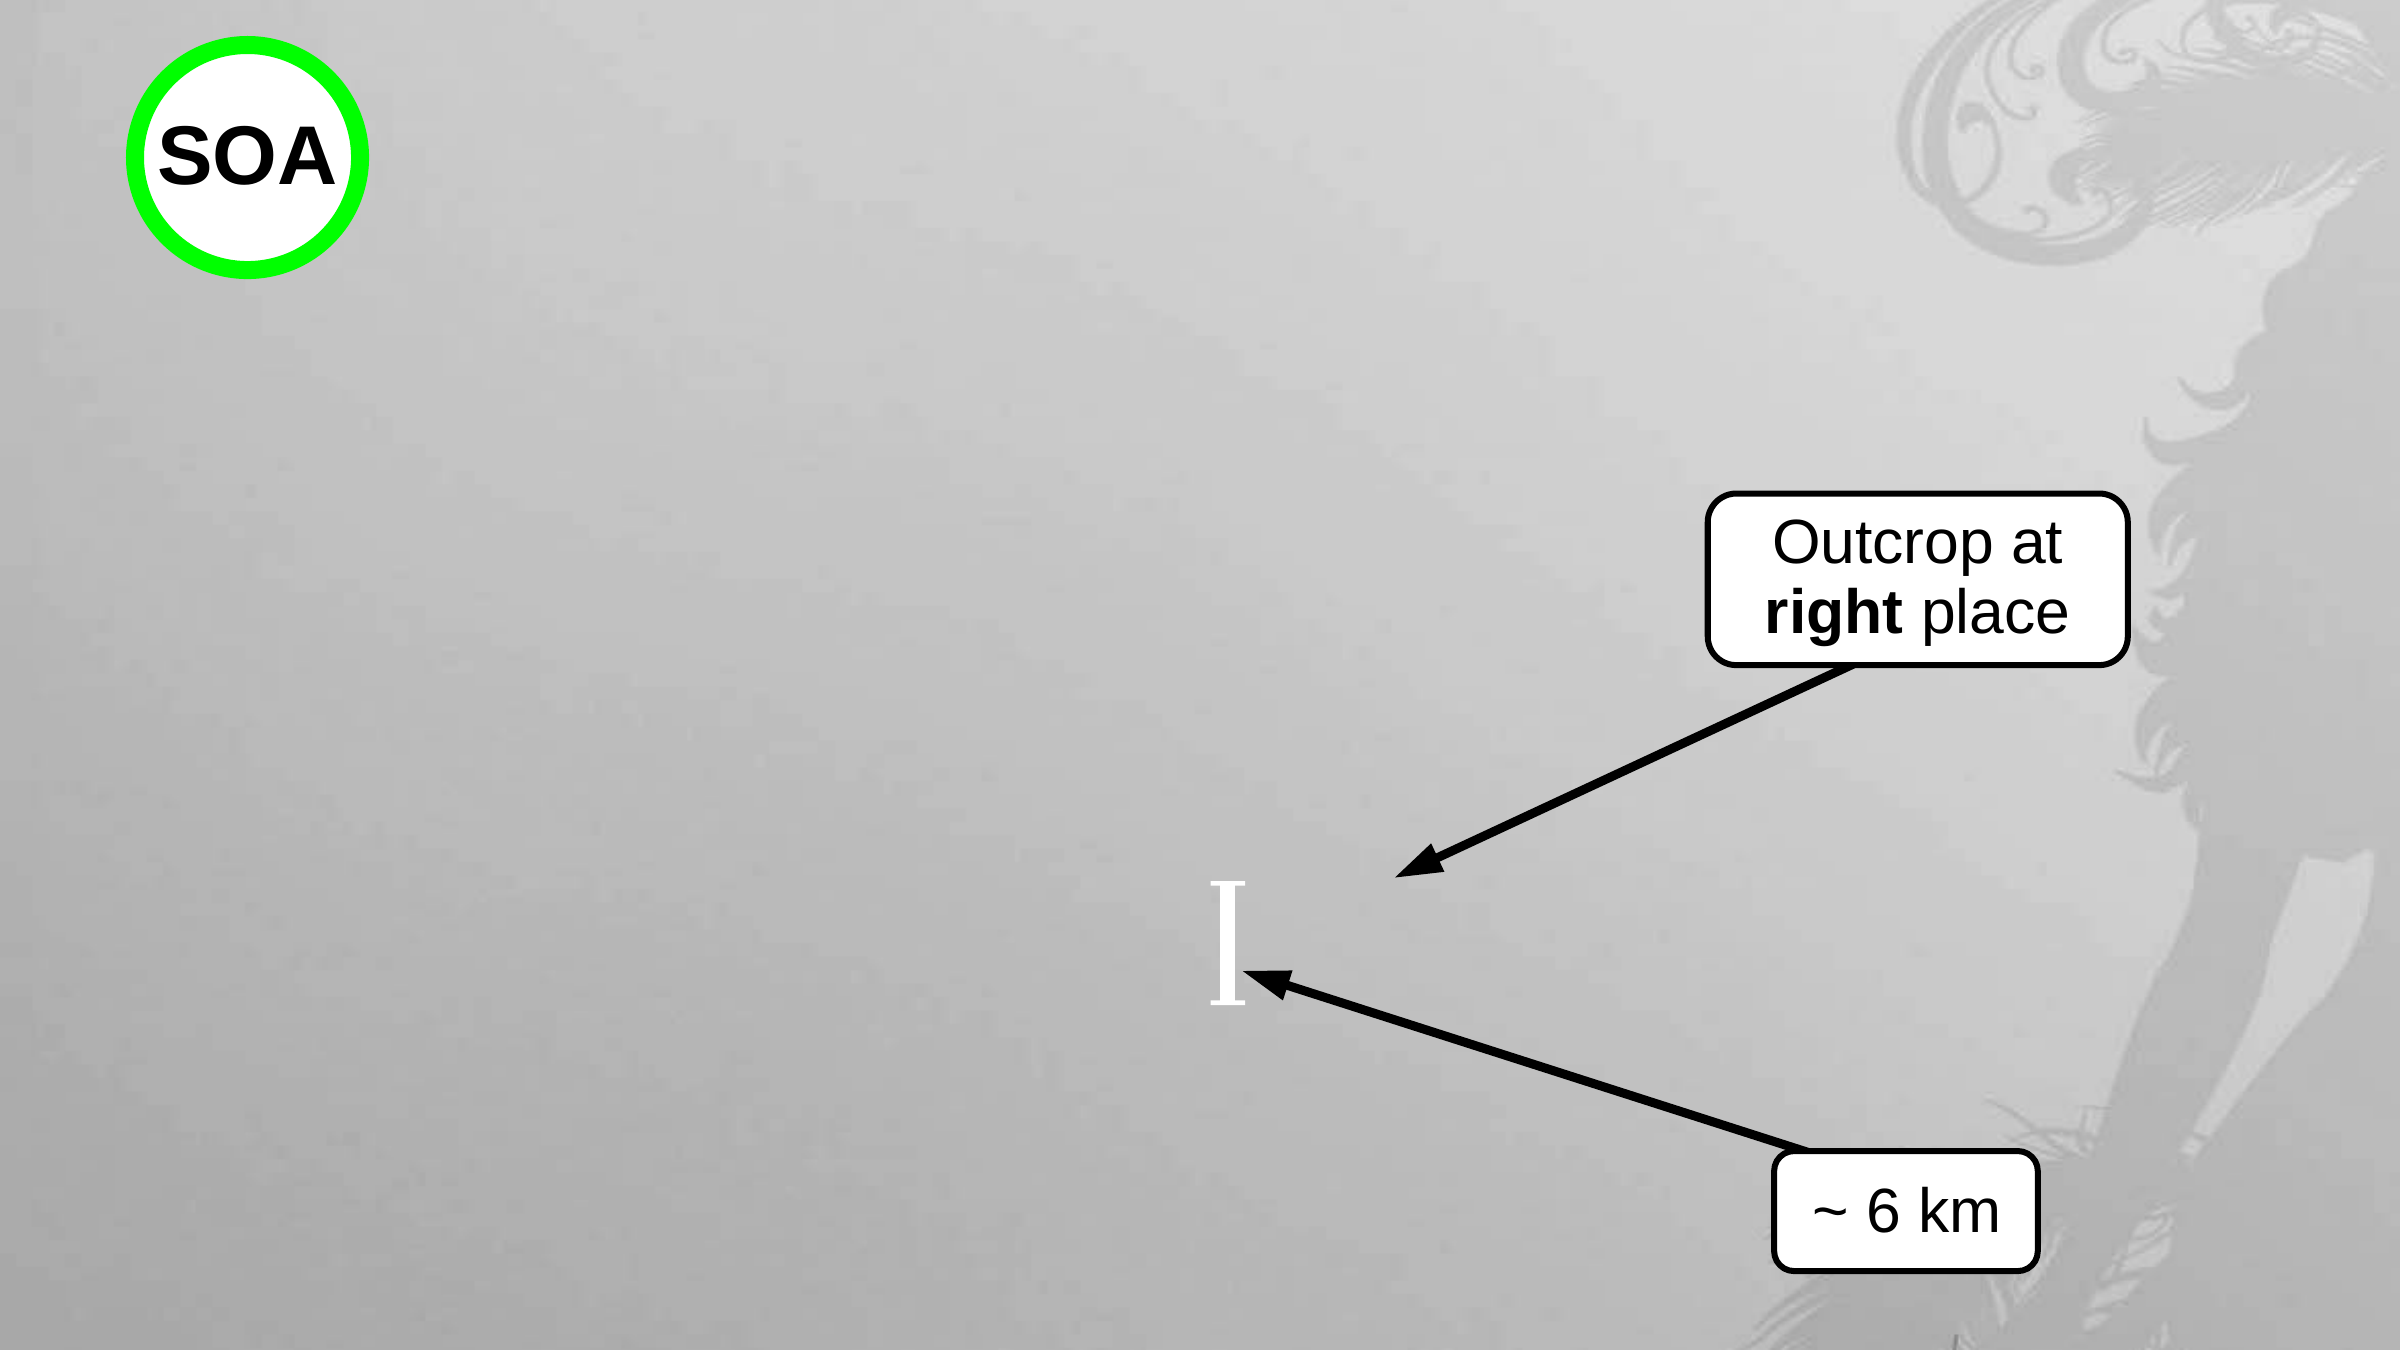

SOA
Outcrop at right place
~ 6 km